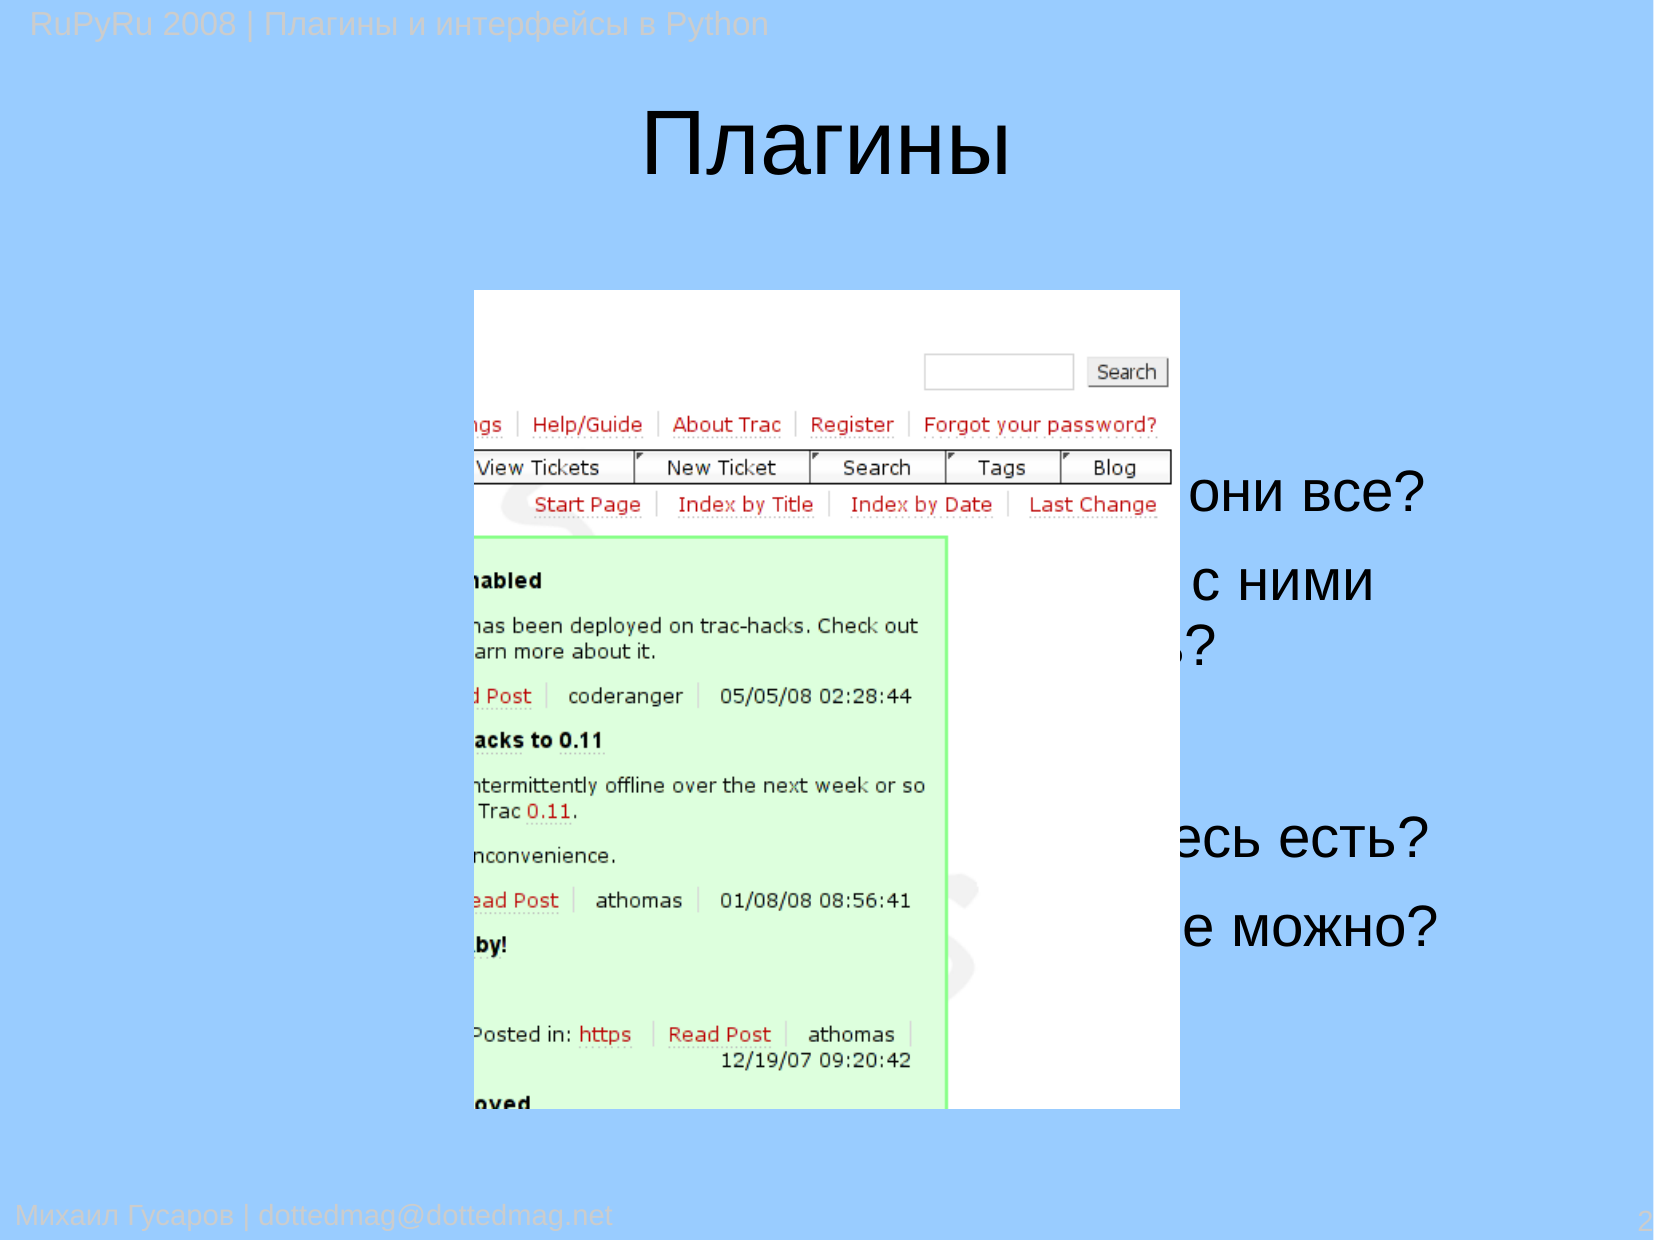

# Плагины
Хост:
Ну и где они все?
Ну и что с ними делать?
Плагины:
А что здесь есть?
А что мне можно?
Имя Автора | email@domain.org
2